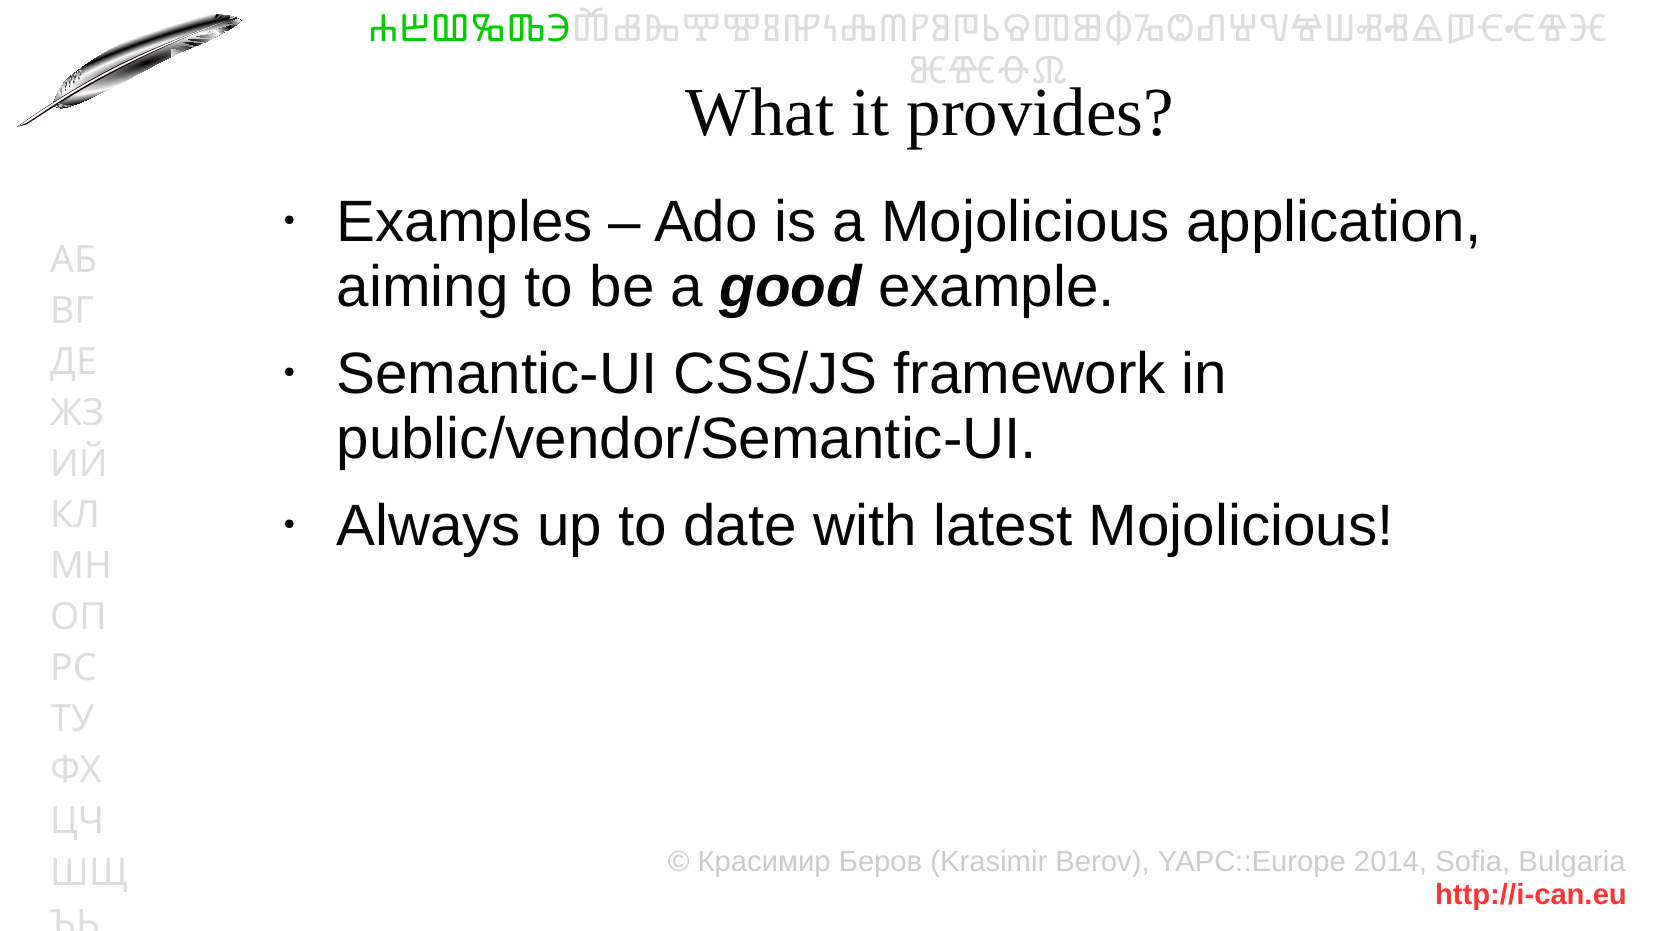

# What it provides?
Examples – Ado is a Mojolicious application, aiming to be a good example.
Semantic-UI CSS/JS framework in public/vendor/Semantic-UI.
Always up to date with latest Mojolicious!